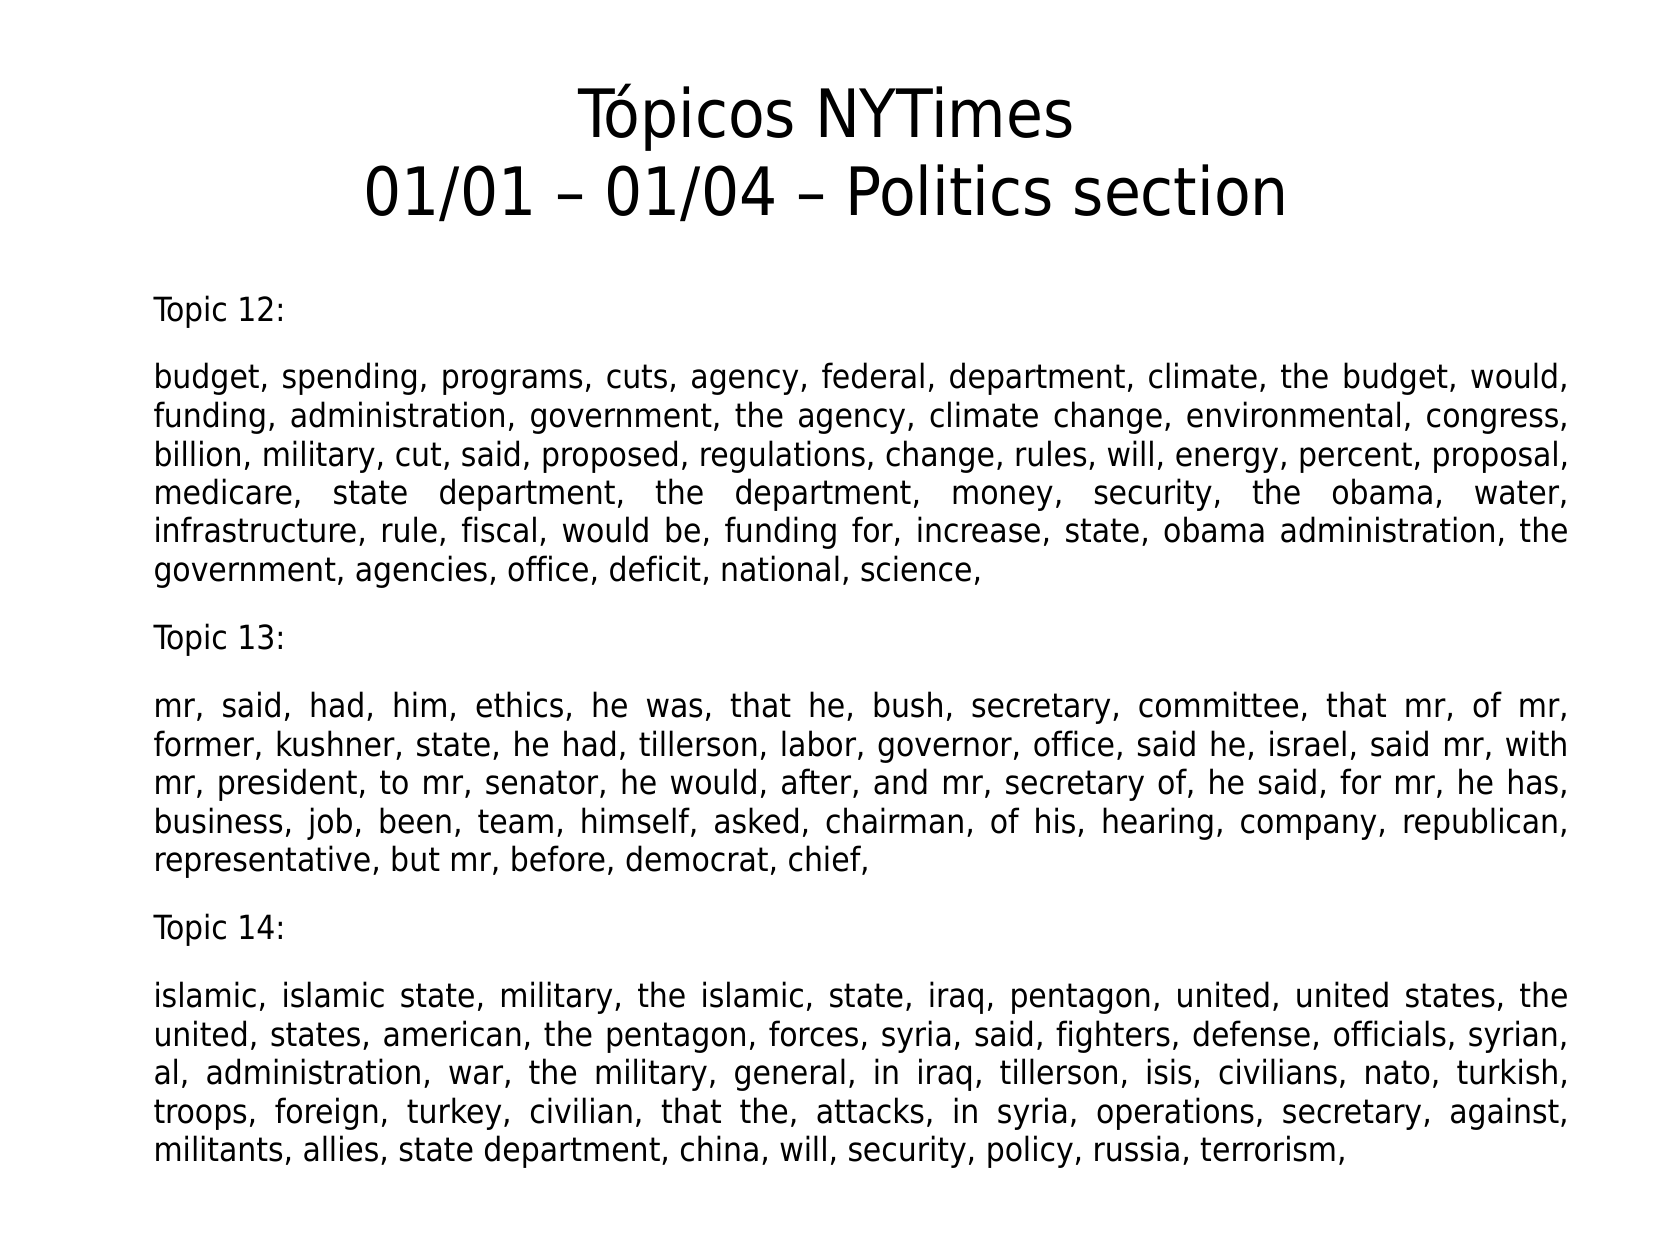

# Tópicos NYTimes 01/01 – 01/04 – Politics section
Topic 12:
budget, spending, programs, cuts, agency, federal, department, climate, the budget, would, funding, administration, government, the agency, climate change, environmental, congress, billion, military, cut, said, proposed, regulations, change, rules, will, energy, percent, proposal, medicare, state department, the department, money, security, the obama, water, infrastructure, rule, fiscal, would be, funding for, increase, state, obama administration, the government, agencies, office, deficit, national, science,
Topic 13:
mr, said, had, him, ethics, he was, that he, bush, secretary, committee, that mr, of mr, former, kushner, state, he had, tillerson, labor, governor, office, said he, israel, said mr, with mr, president, to mr, senator, he would, after, and mr, secretary of, he said, for mr, he has, business, job, been, team, himself, asked, chairman, of his, hearing, company, republican, representative, but mr, before, democrat, chief,
Topic 14:
islamic, islamic state, military, the islamic, state, iraq, pentagon, united, united states, the united, states, american, the pentagon, forces, syria, said, fighters, defense, officials, syrian, al, administration, war, the military, general, in iraq, tillerson, isis, civilians, nato, turkish, troops, foreign, turkey, civilian, that the, attacks, in syria, operations, secretary, against, militants, allies, state department, china, will, security, policy, russia, terrorism,